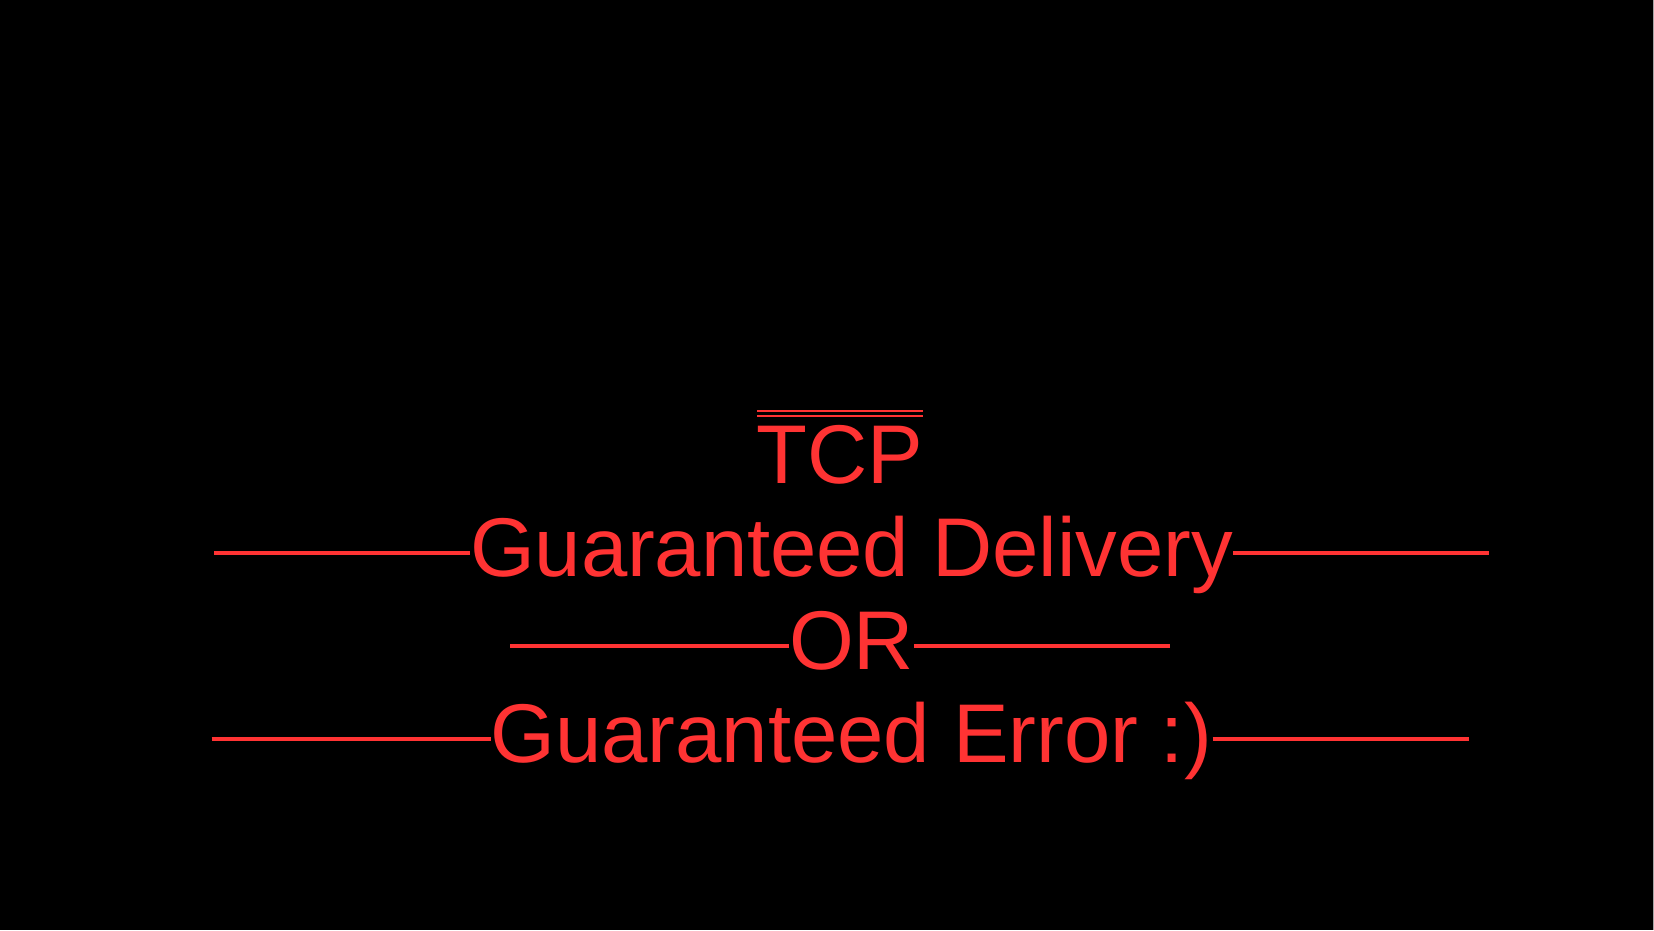

TCP
 Guaranteed Delivery
 OR
 Guaranteed Error :)